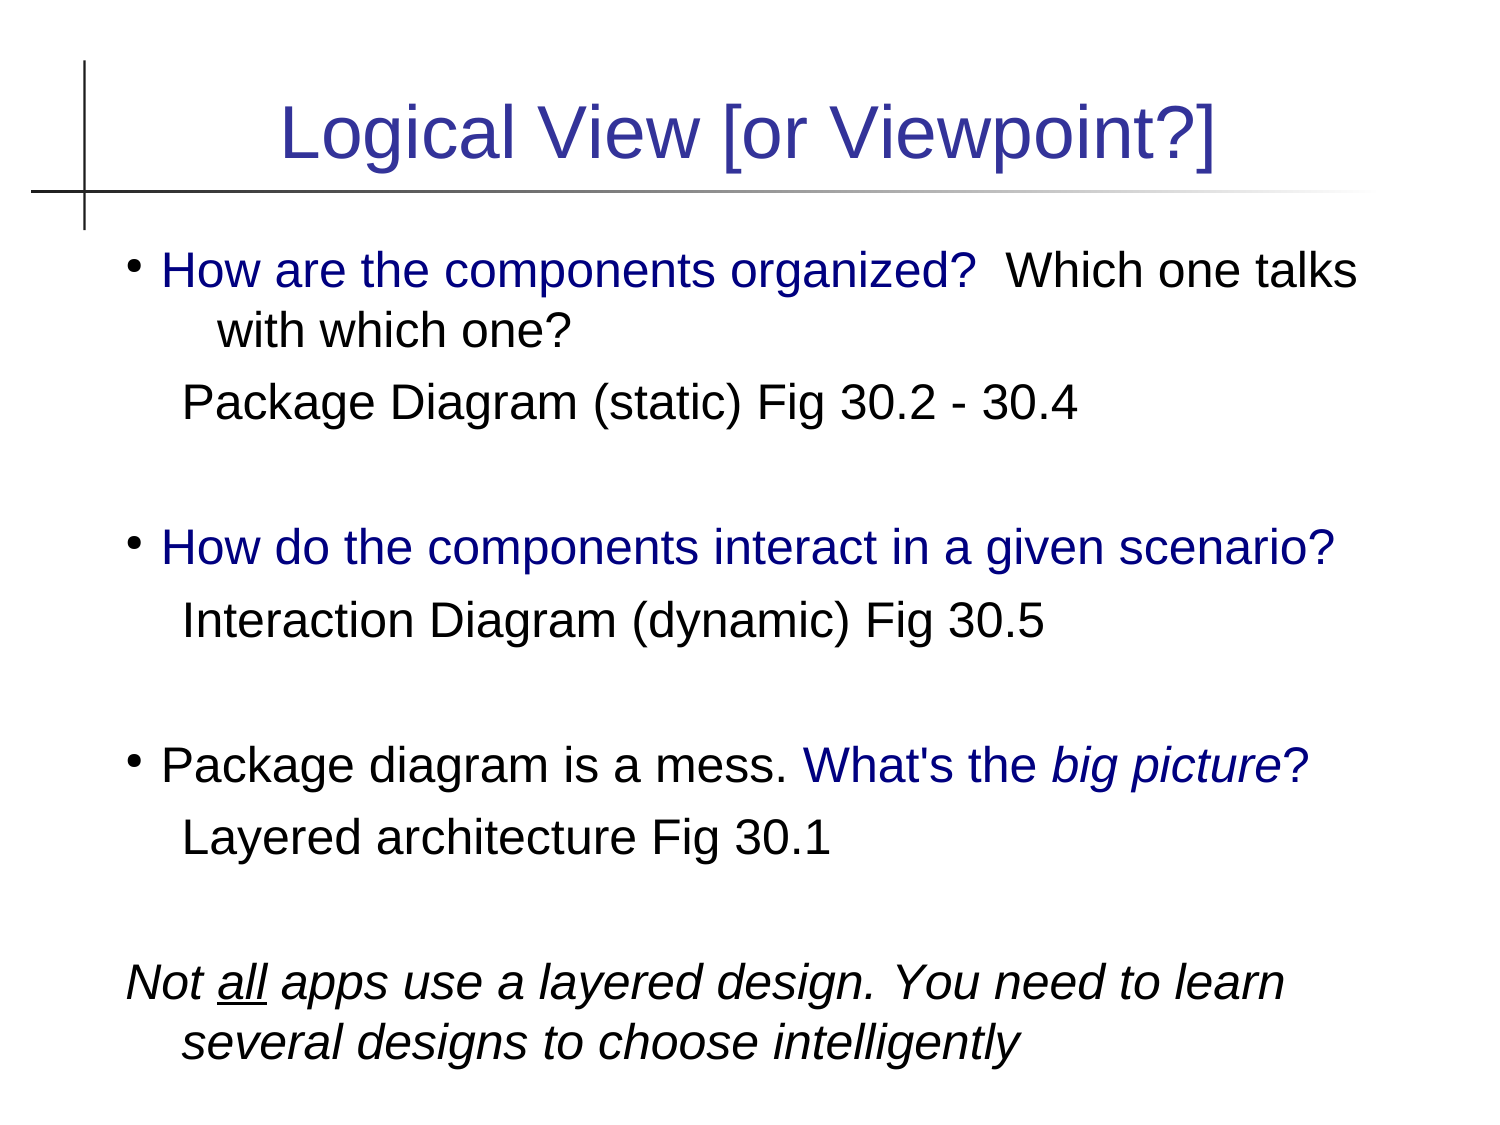

# Logical View [or Viewpoint?]
How are the components organized? Which one talks with which one?
 	Package Diagram (static) Fig 30.2 - 30.4
How do the components interact in a given scenario?
 	Interaction Diagram (dynamic) Fig 30.5
Package diagram is a mess. What's the big picture?
 	Layered architecture Fig 30.1
Not all apps use a layered design. You need to learn several designs to choose intelligently